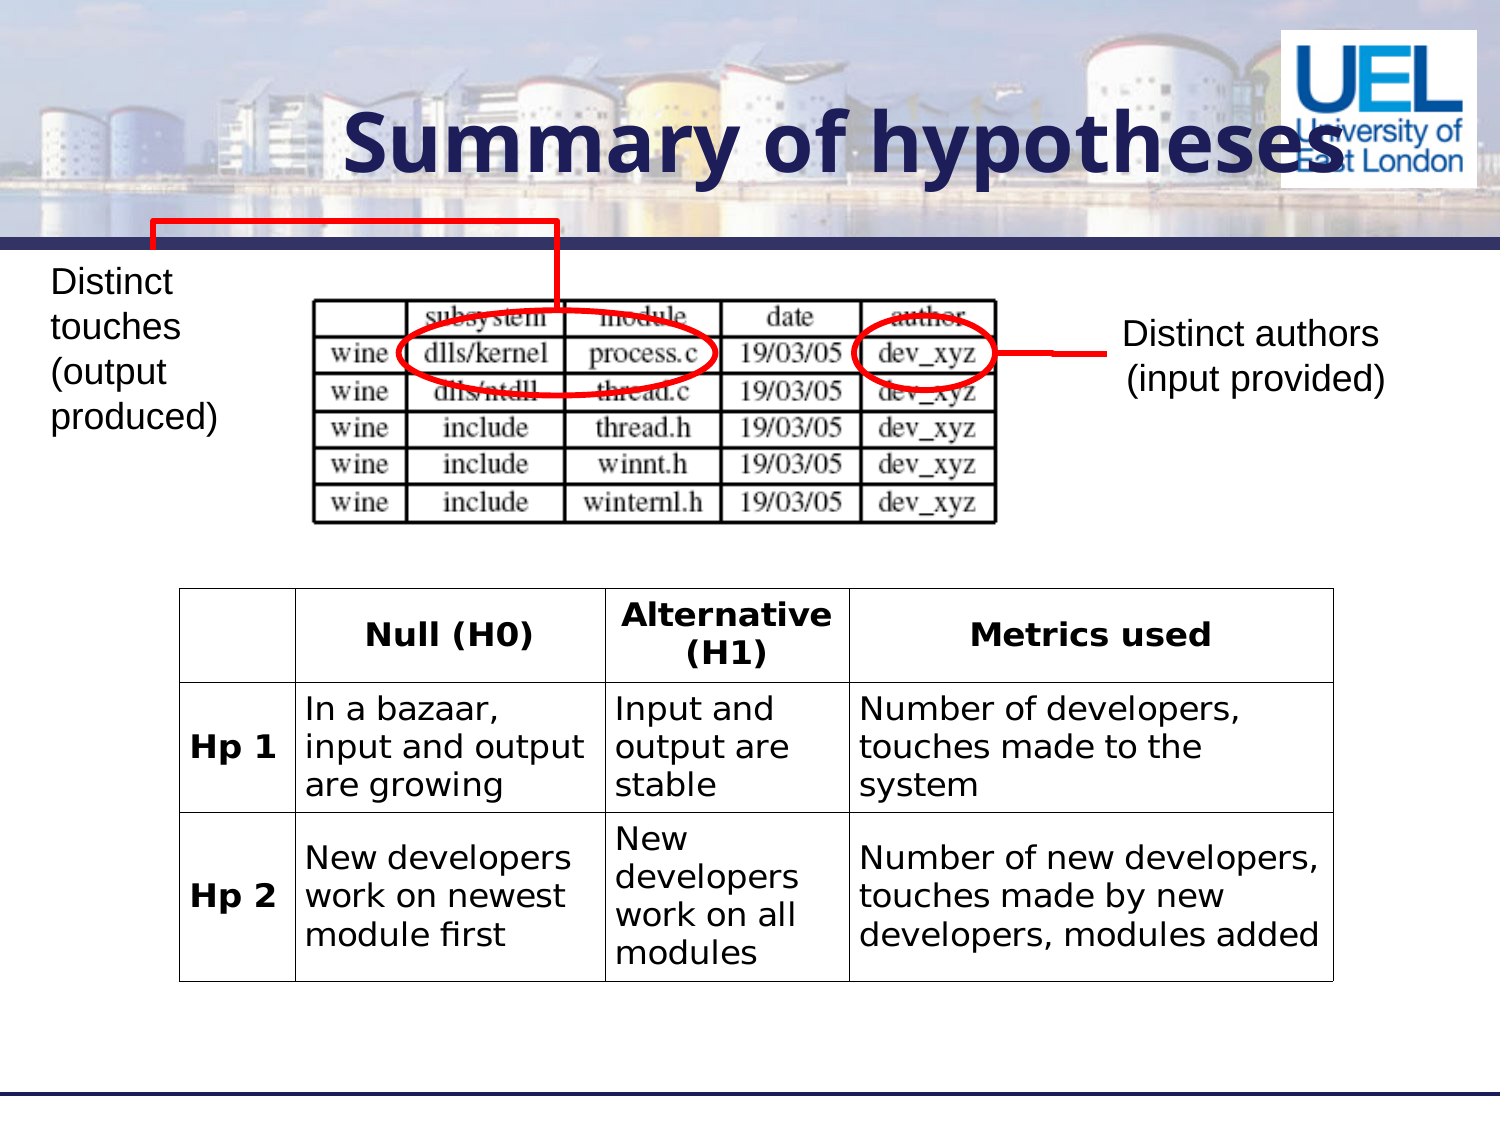

# Summary of hypotheses
Distinct
touches
(output
produced)
Distinct authors
(input provided)